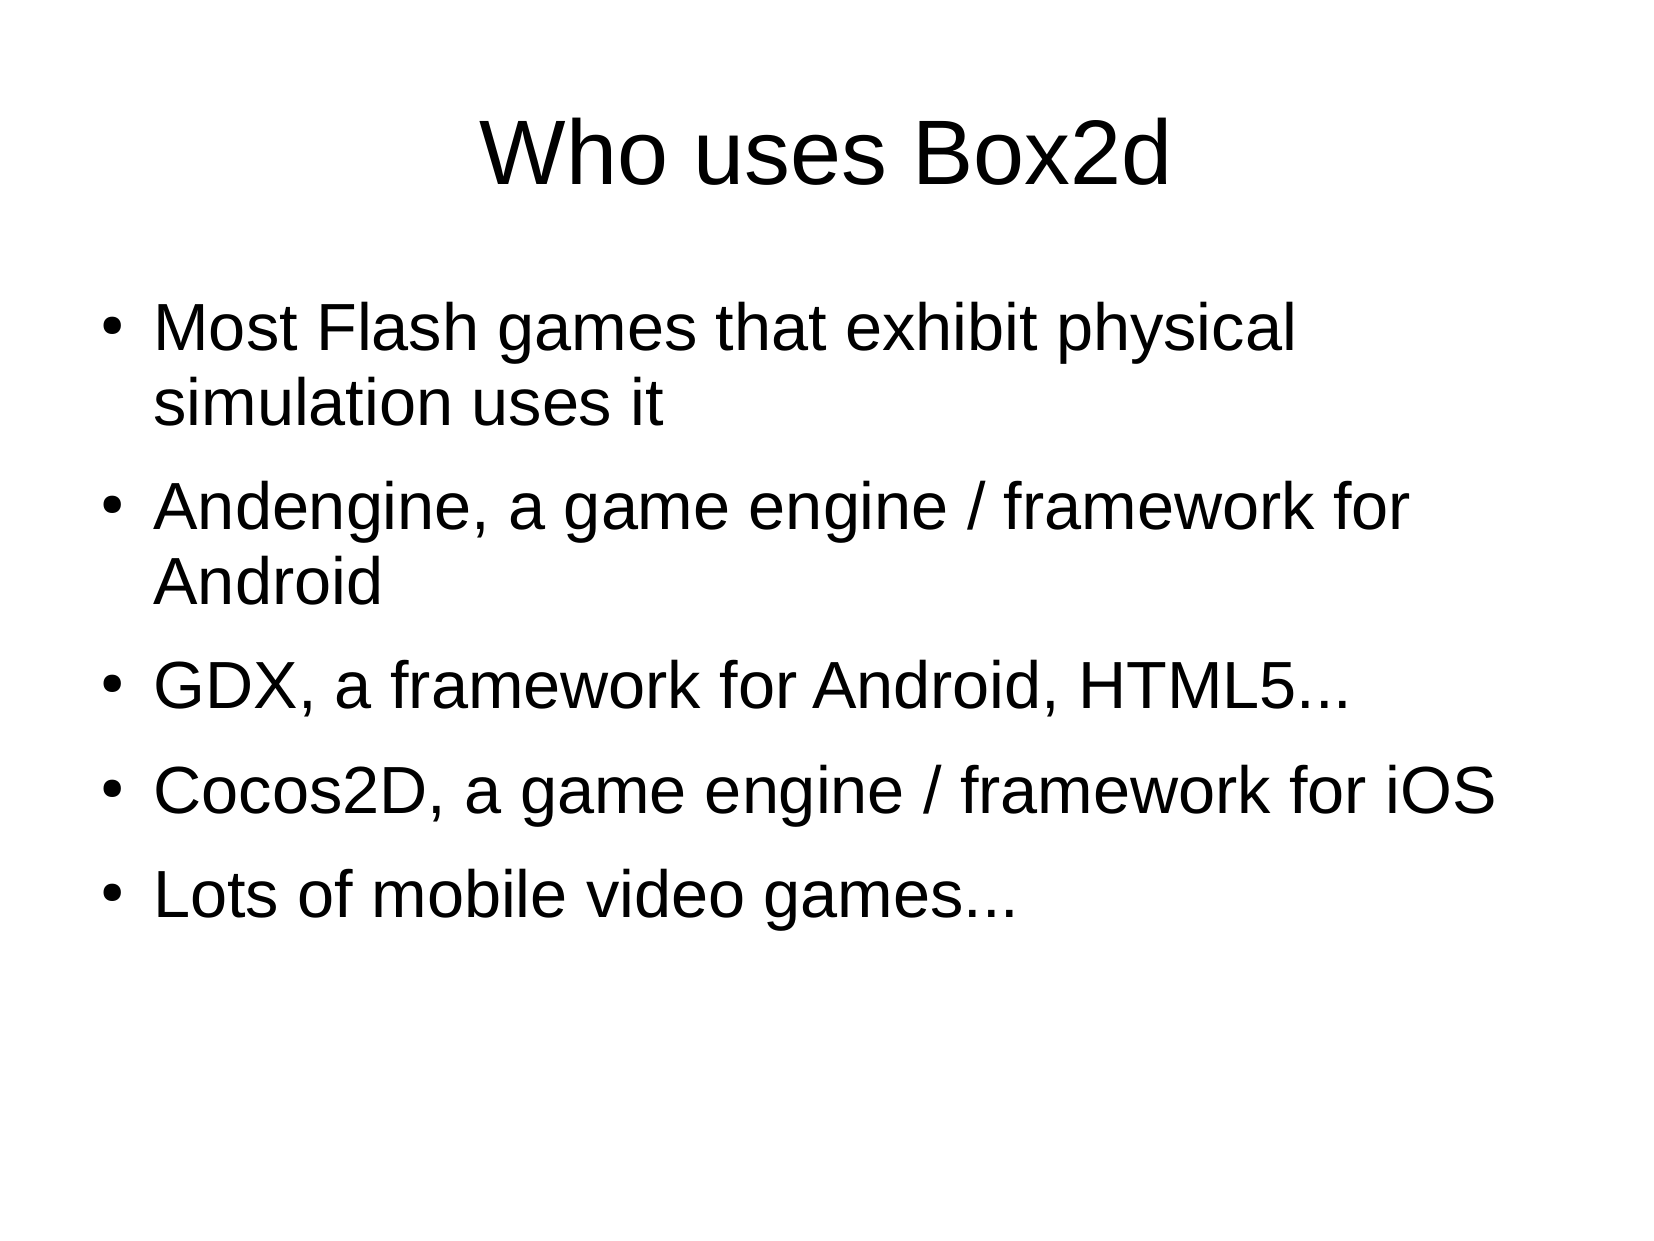

# Who uses Box2d
Most Flash games that exhibit physical simulation uses it
Andengine, a game engine / framework for Android
GDX, a framework for Android, HTML5...
Cocos2D, a game engine / framework for iOS
Lots of mobile video games...